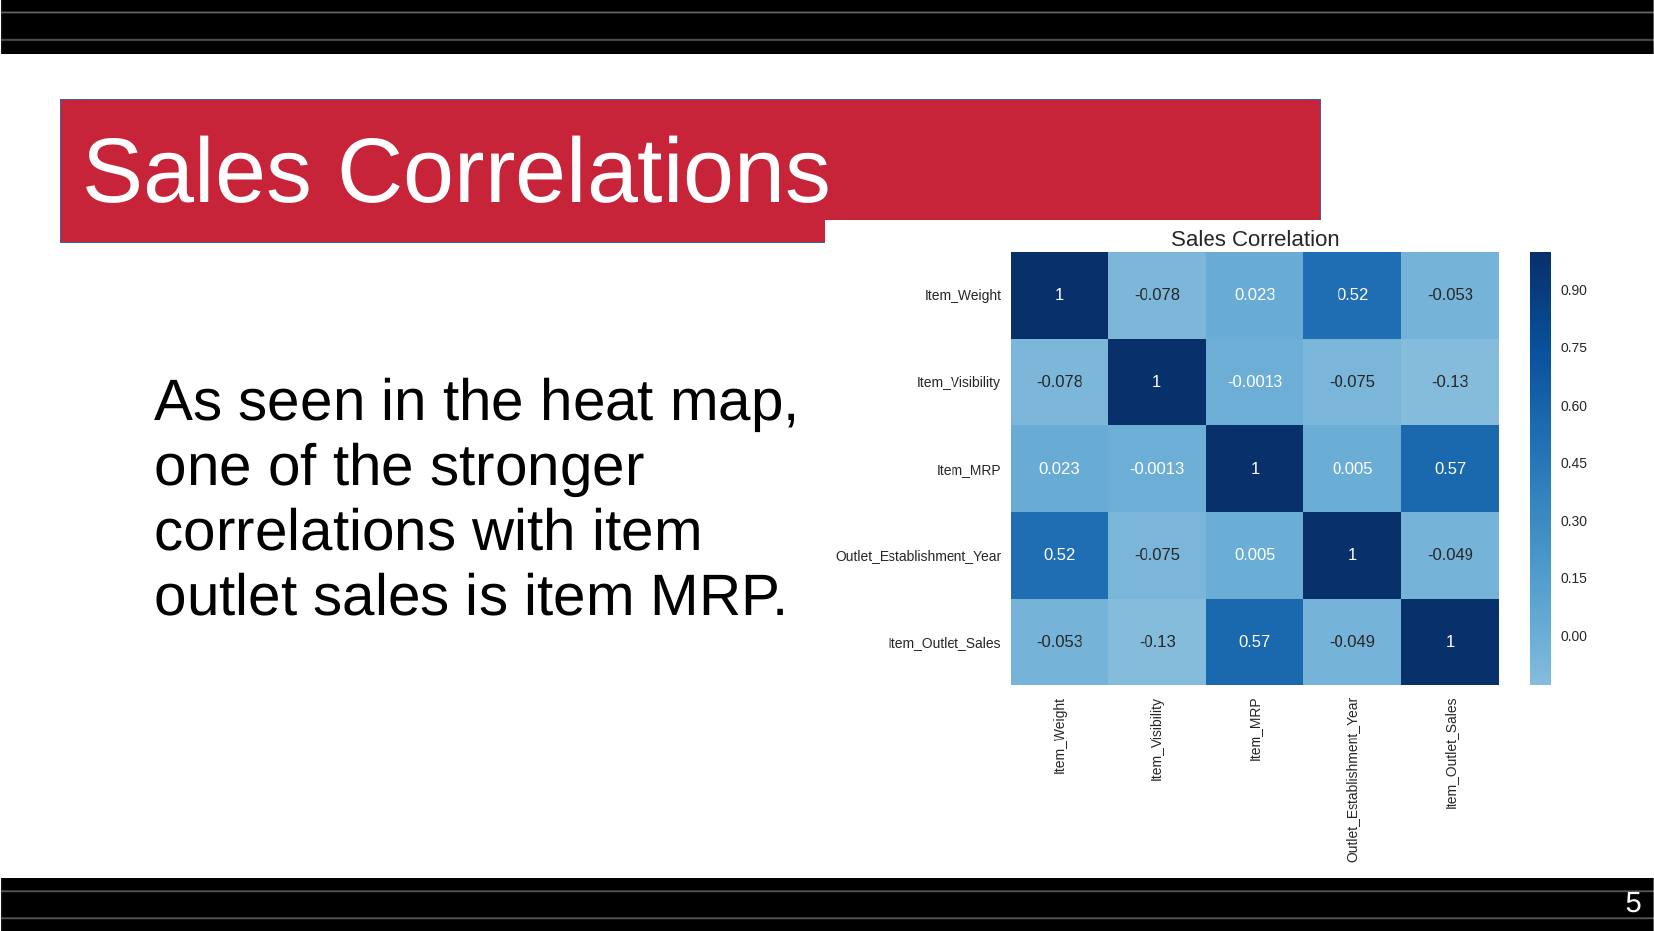

# Sales Correlations
As seen in the heat map, one of the stronger correlations with item outlet sales is item MRP.